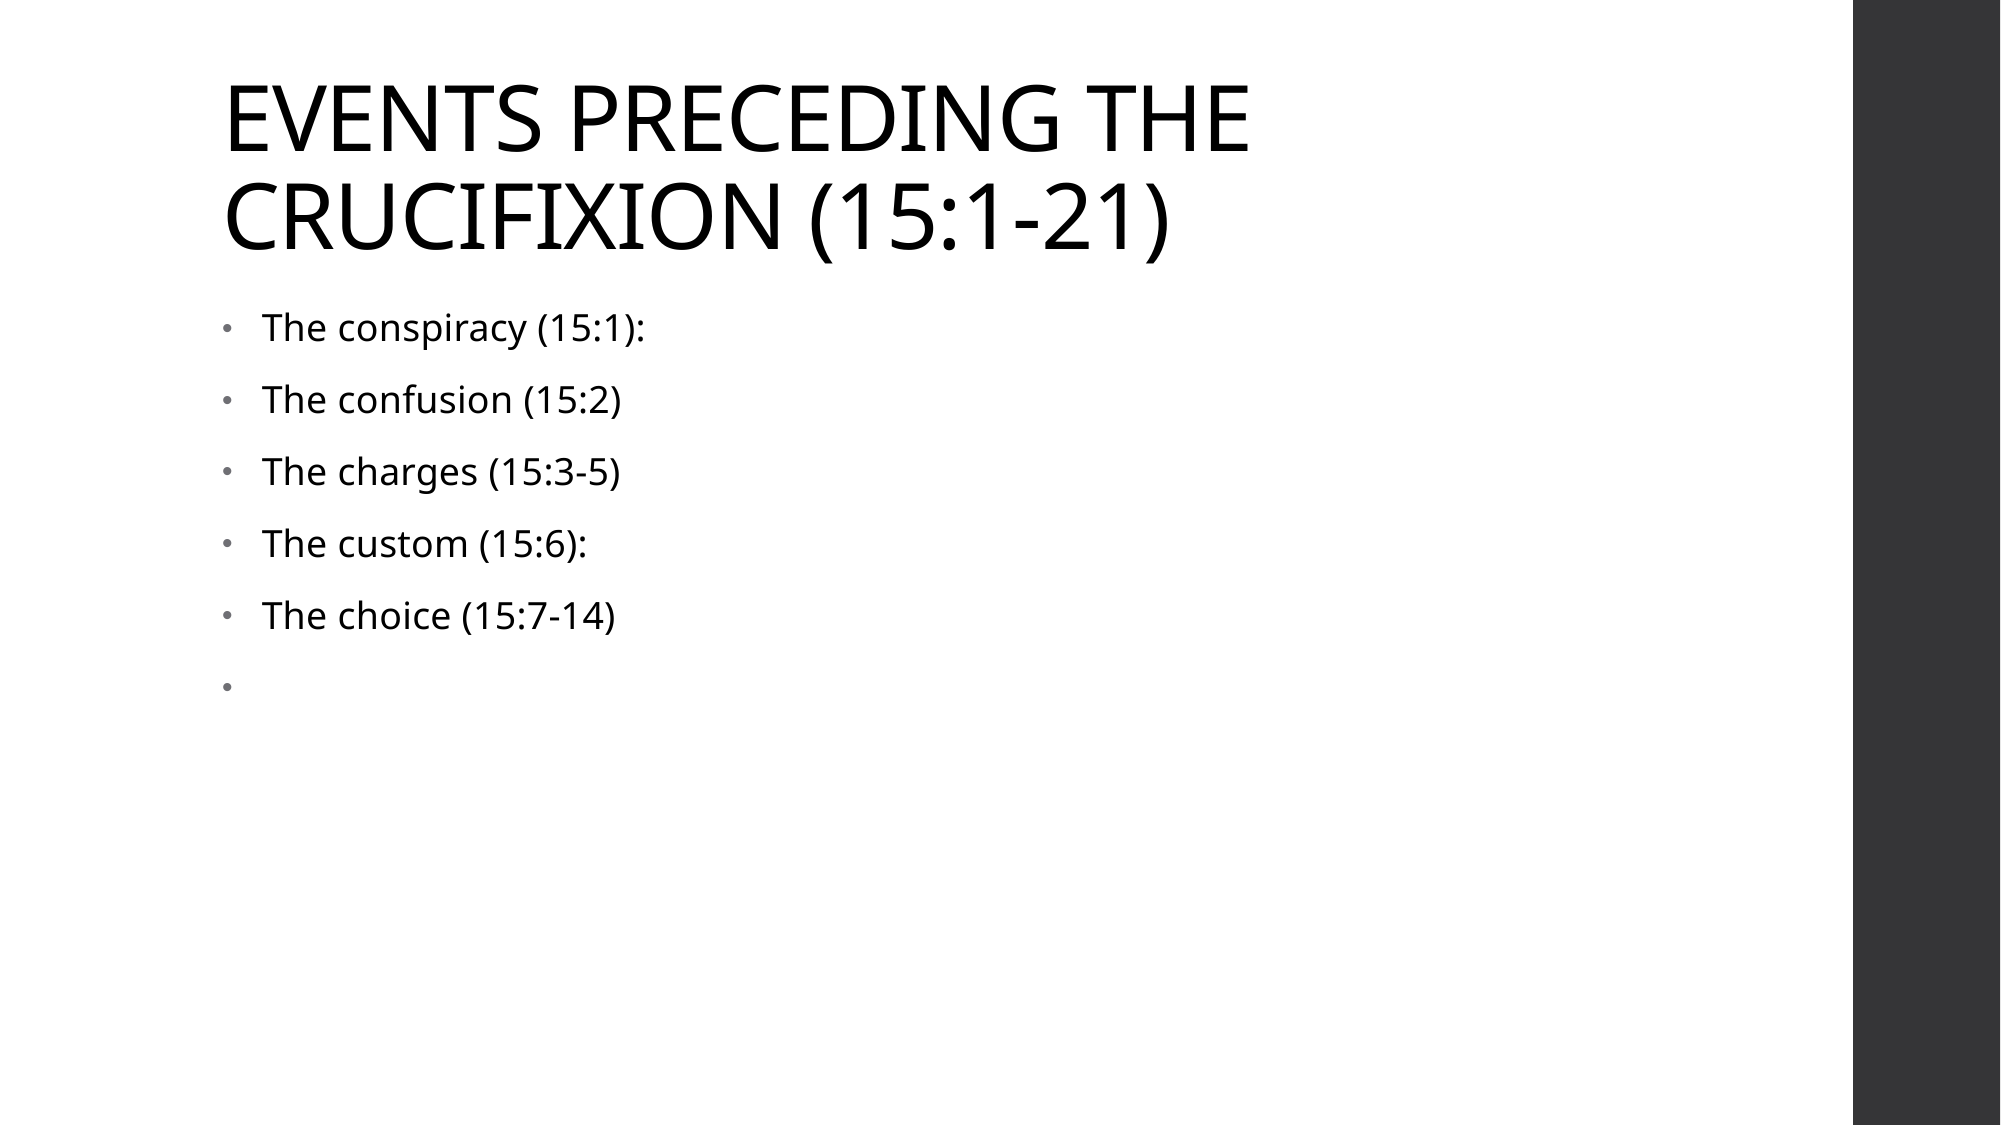

# EVENTS PRECEDING THE CRUCIFIXION (15:1-21)
 The conspiracy (15:1):
 The confusion (15:2)
 The charges (15:3-5)
 The custom (15:6):
 The choice (15:7-14)